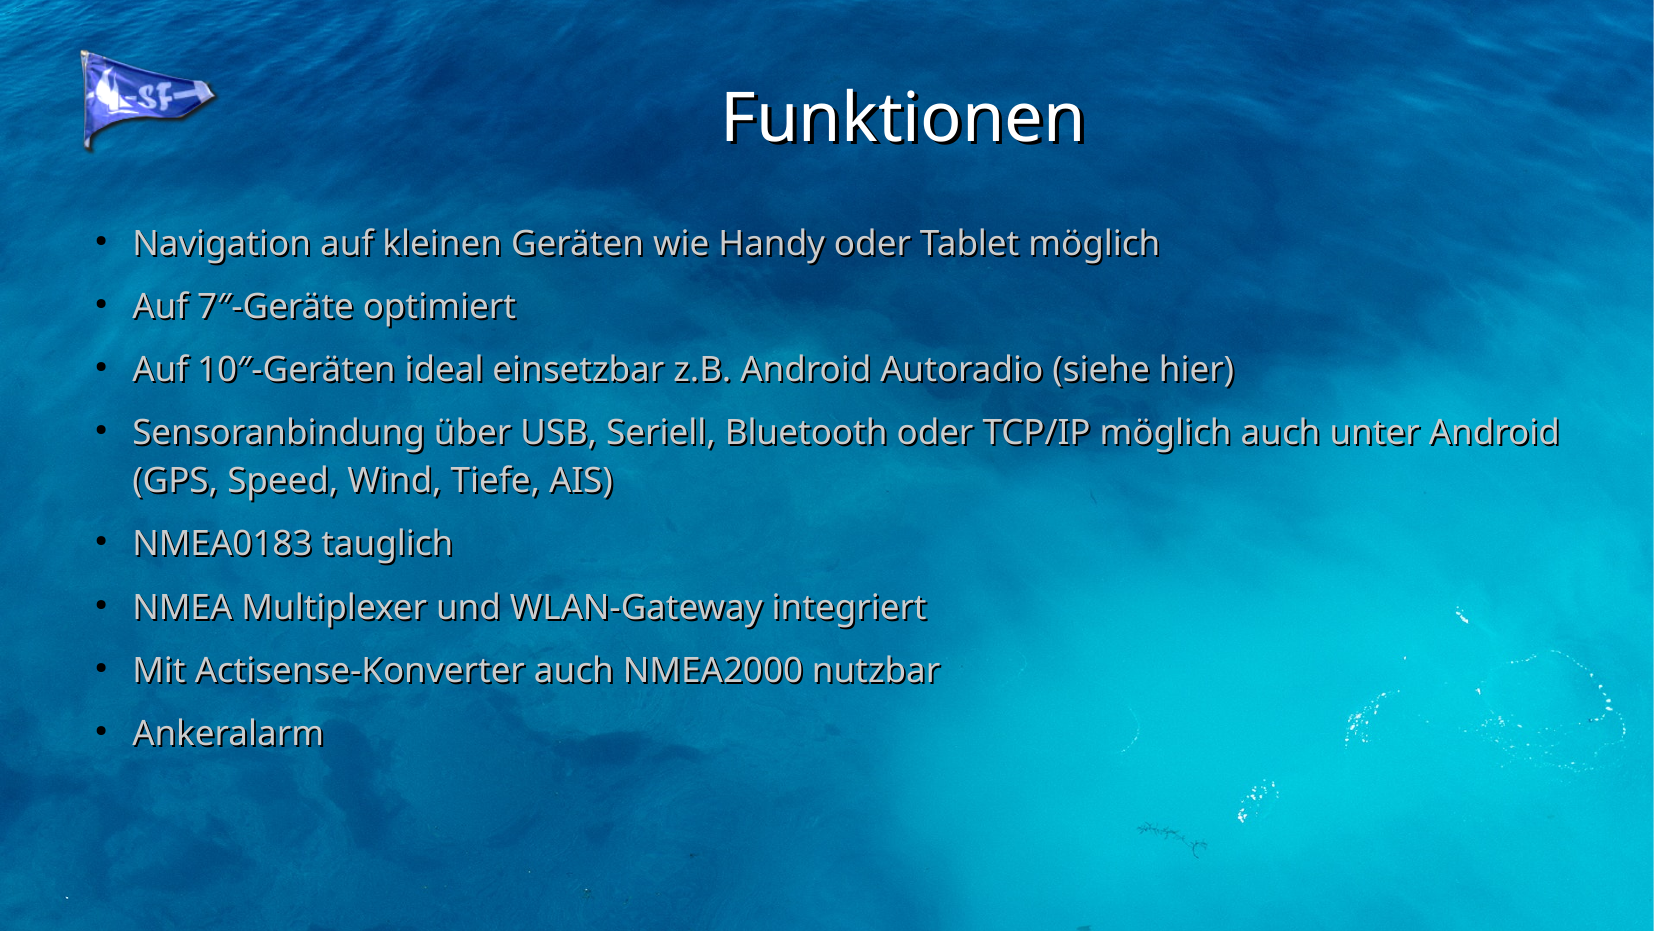

# Funktionen
Navigation auf kleinen Geräten wie Handy oder Tablet möglich
Auf 7″-Geräte optimiert
Auf 10″-Geräten ideal einsetzbar z.B. Android Autoradio (siehe hier)
Sensoranbindung über USB, Seriell, Bluetooth oder TCP/IP möglich auch unter Android (GPS, Speed, Wind, Tiefe, AIS)
NMEA0183 tauglich
NMEA Multiplexer und WLAN-Gateway integriert
Mit Actisense-Konverter auch NMEA2000 nutzbar
Ankeralarm